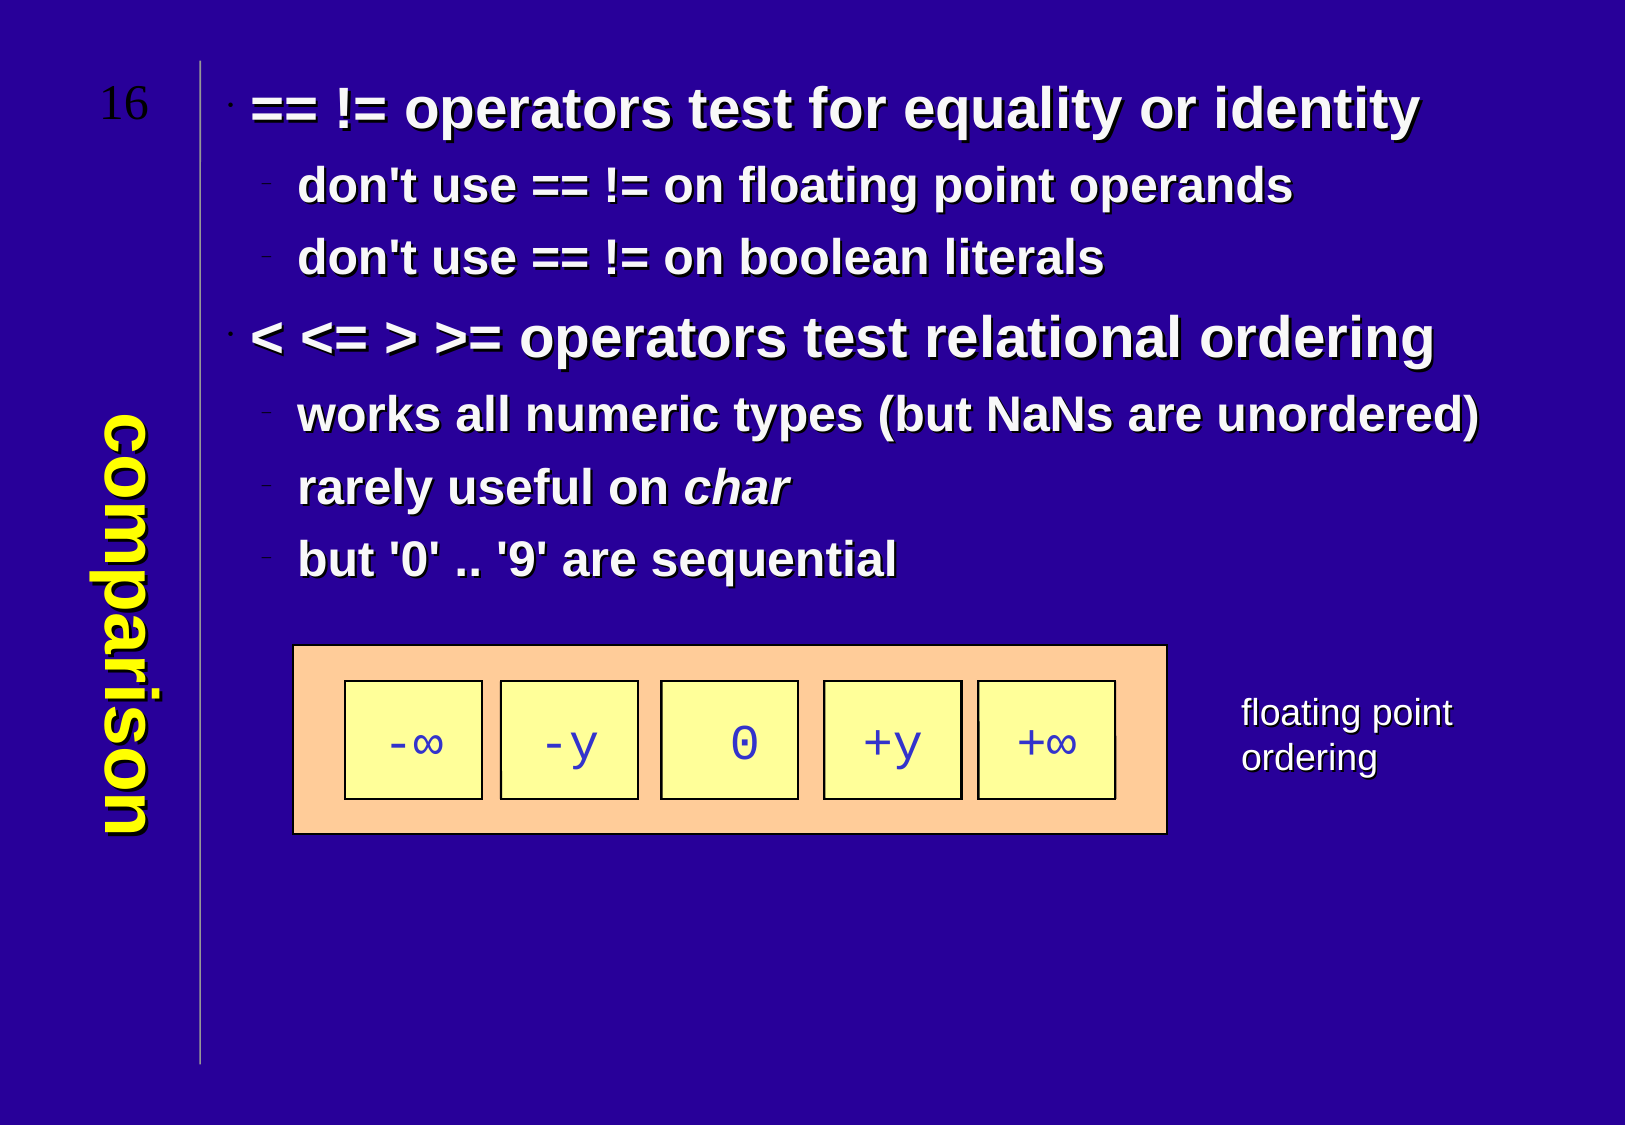

16
 == != operators test for equality or identity
don't use == != on floating point operands
don't use == != on boolean literals
 < <= > >= operators test relational ordering
works all numeric types (but NaNs are unordered)
rarely useful on char
but '0' .. '9' are sequential
# comparison
floating point
ordering
-∞
-y
 0
+y
+∞